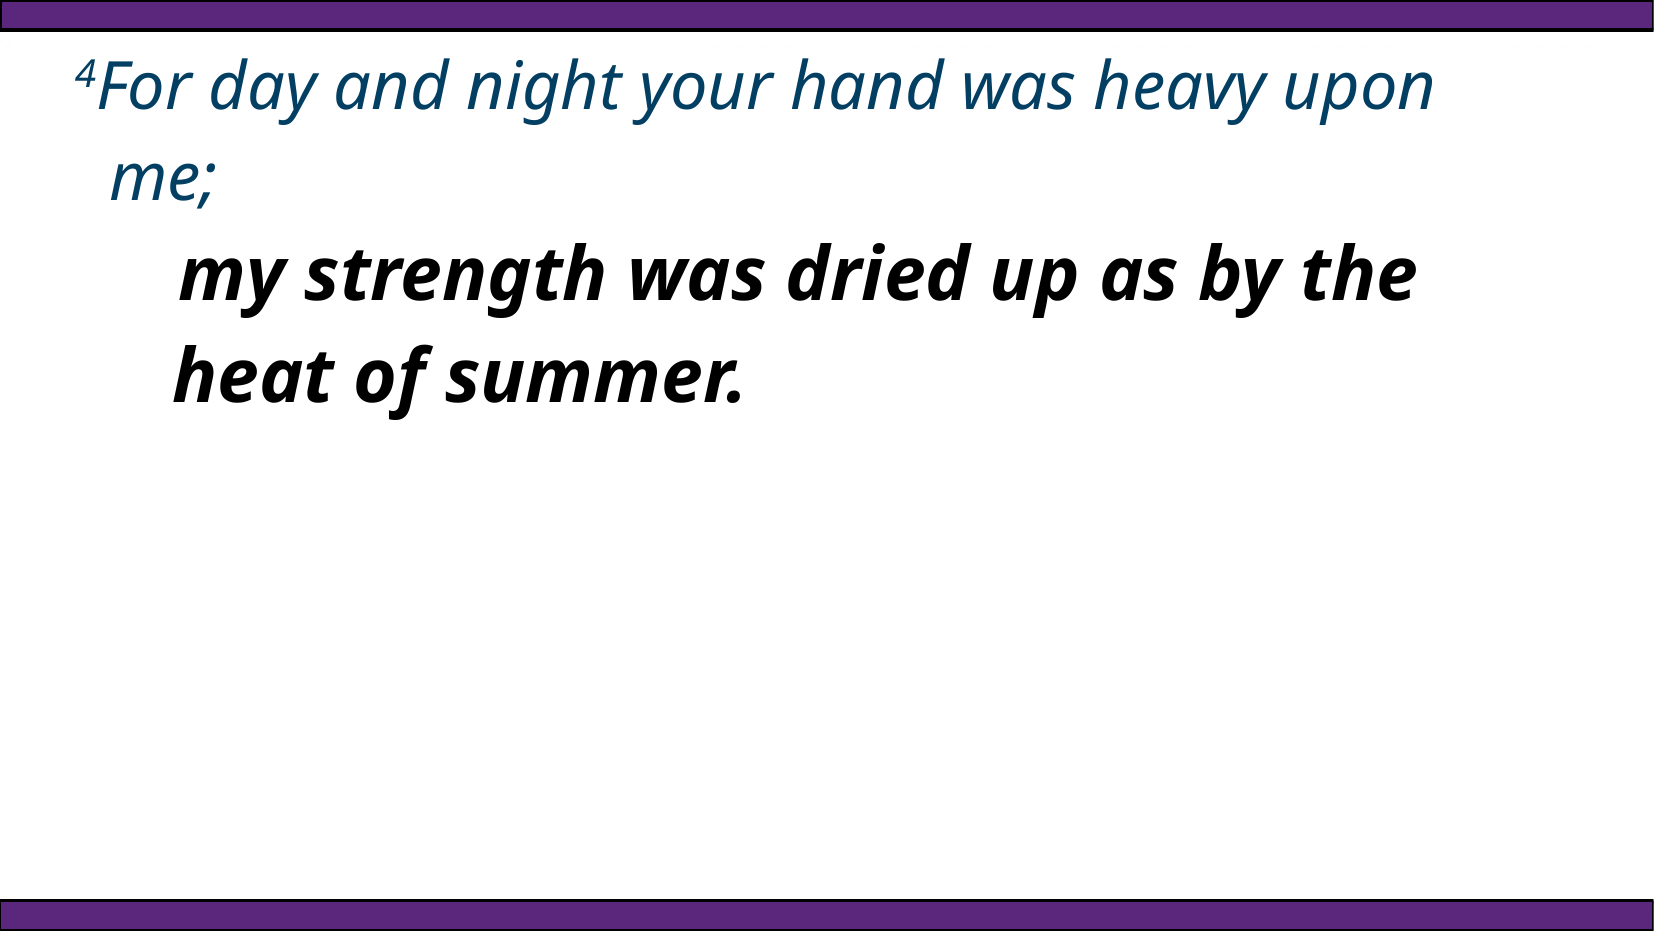

4For day and night your hand was heavy upon
 me;
 my strength was dried up as by the
 heat of summer.